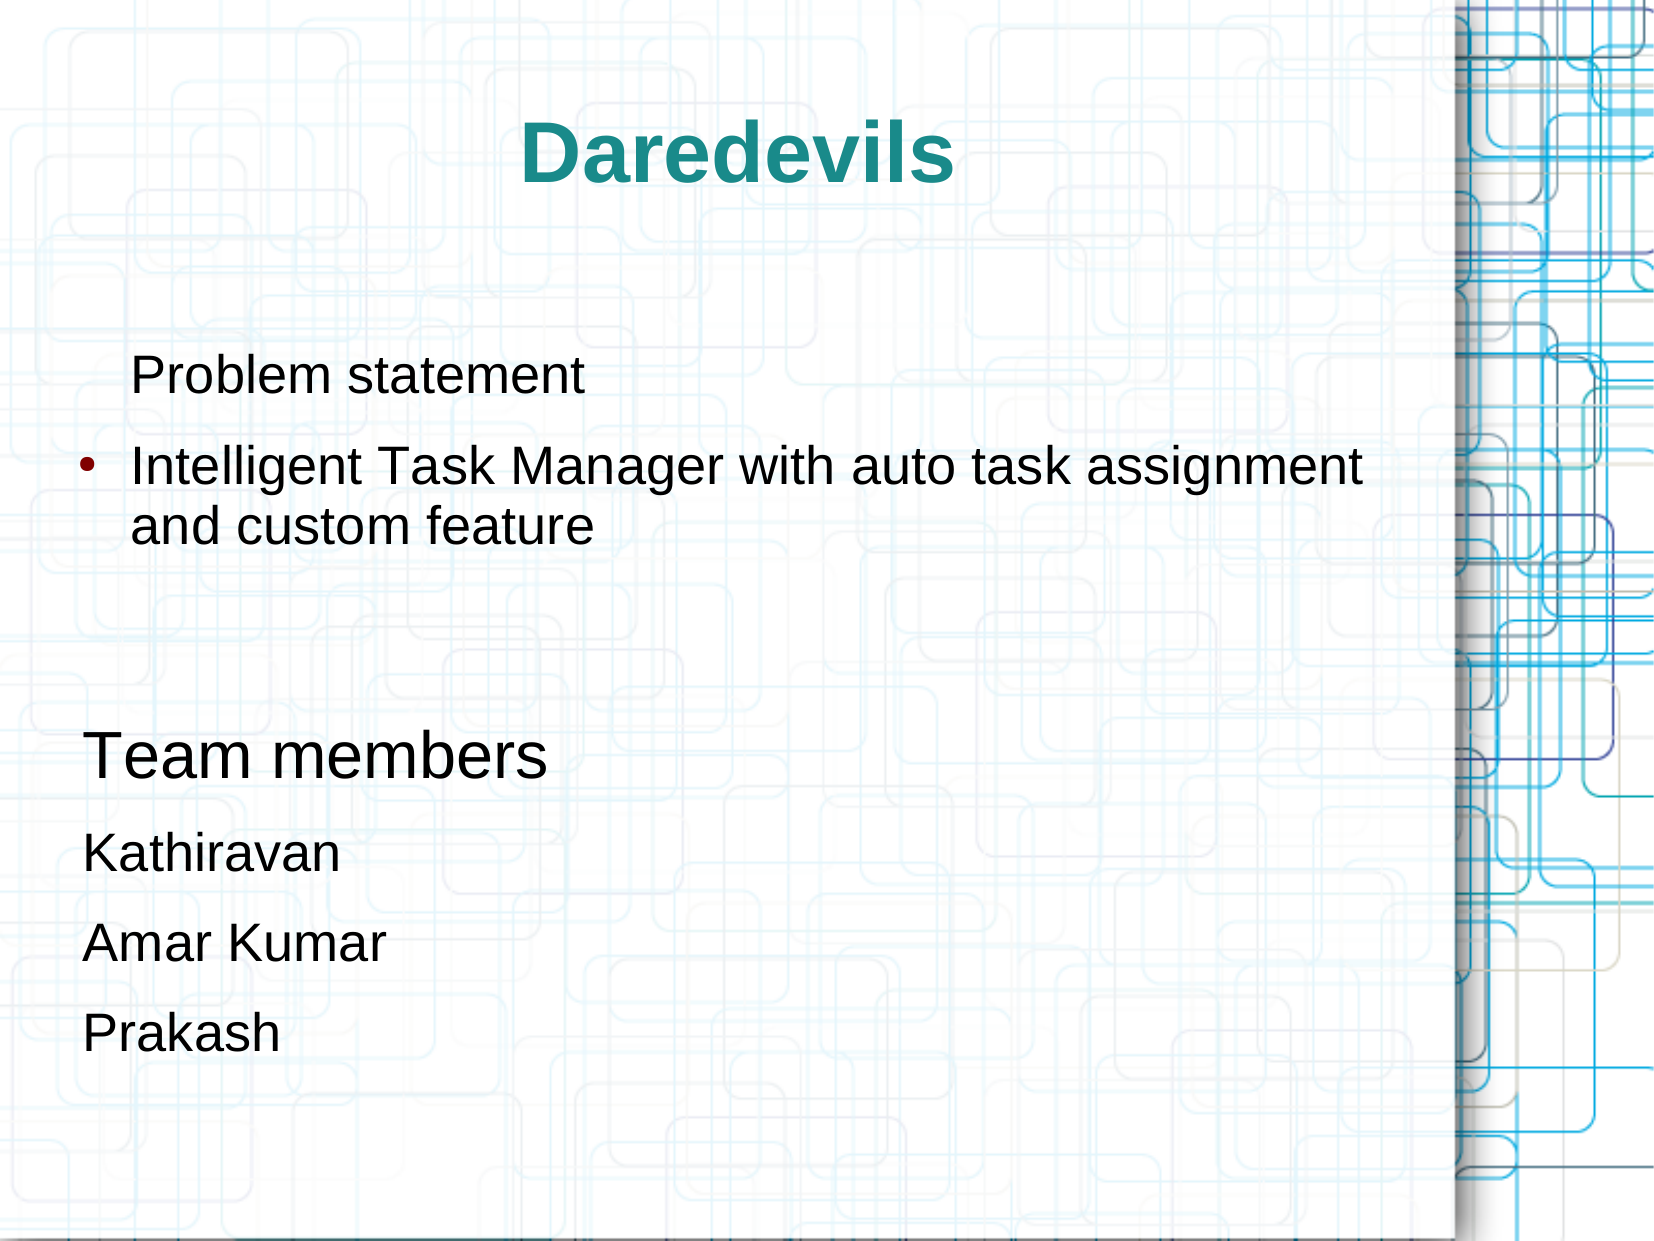

# Daredevils
Problem statement
Intelligent Task Manager with auto task assignment and custom feature
Team members
Kathiravan
Amar Kumar
Prakash